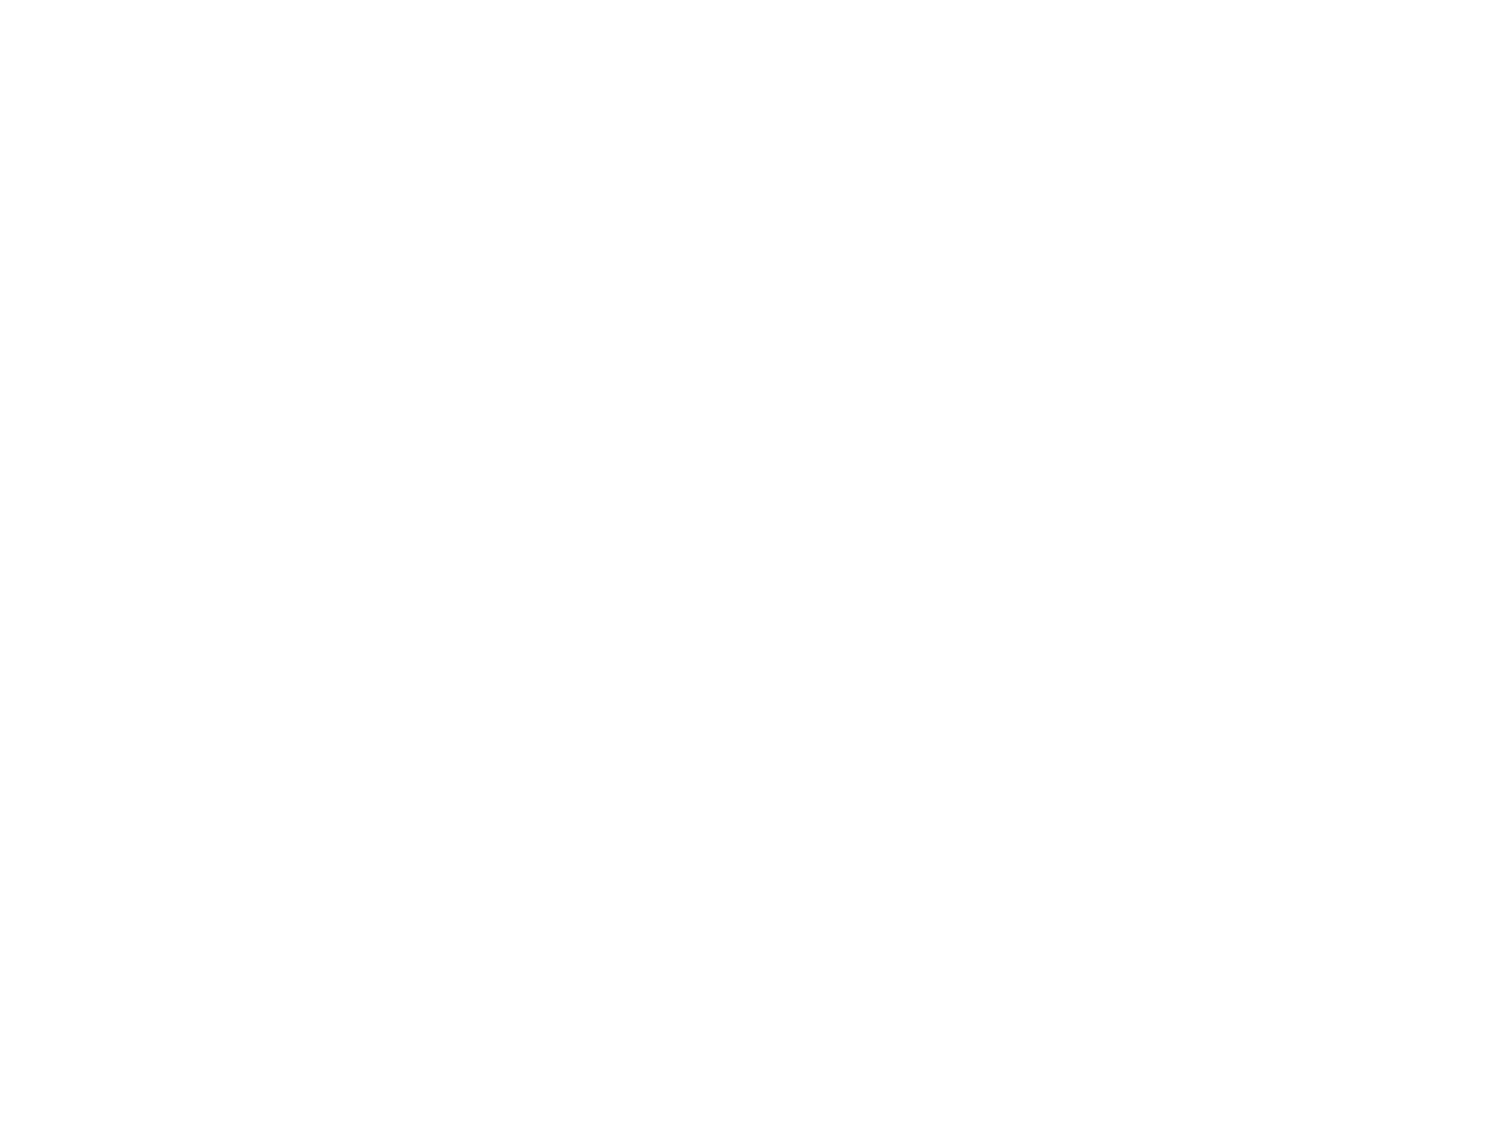

# Der Rausch Phase 2
2. Phase: Rausch
Wenn die euphorische Phase abklingt, kommen zusätzlich zu den Effekten der ersten Phase unter Umständen Angstgefühle oder paranoide Stimmungen dazu. Auch akustische oder optische Halluzinationen sind in der Rauschphase möglich.